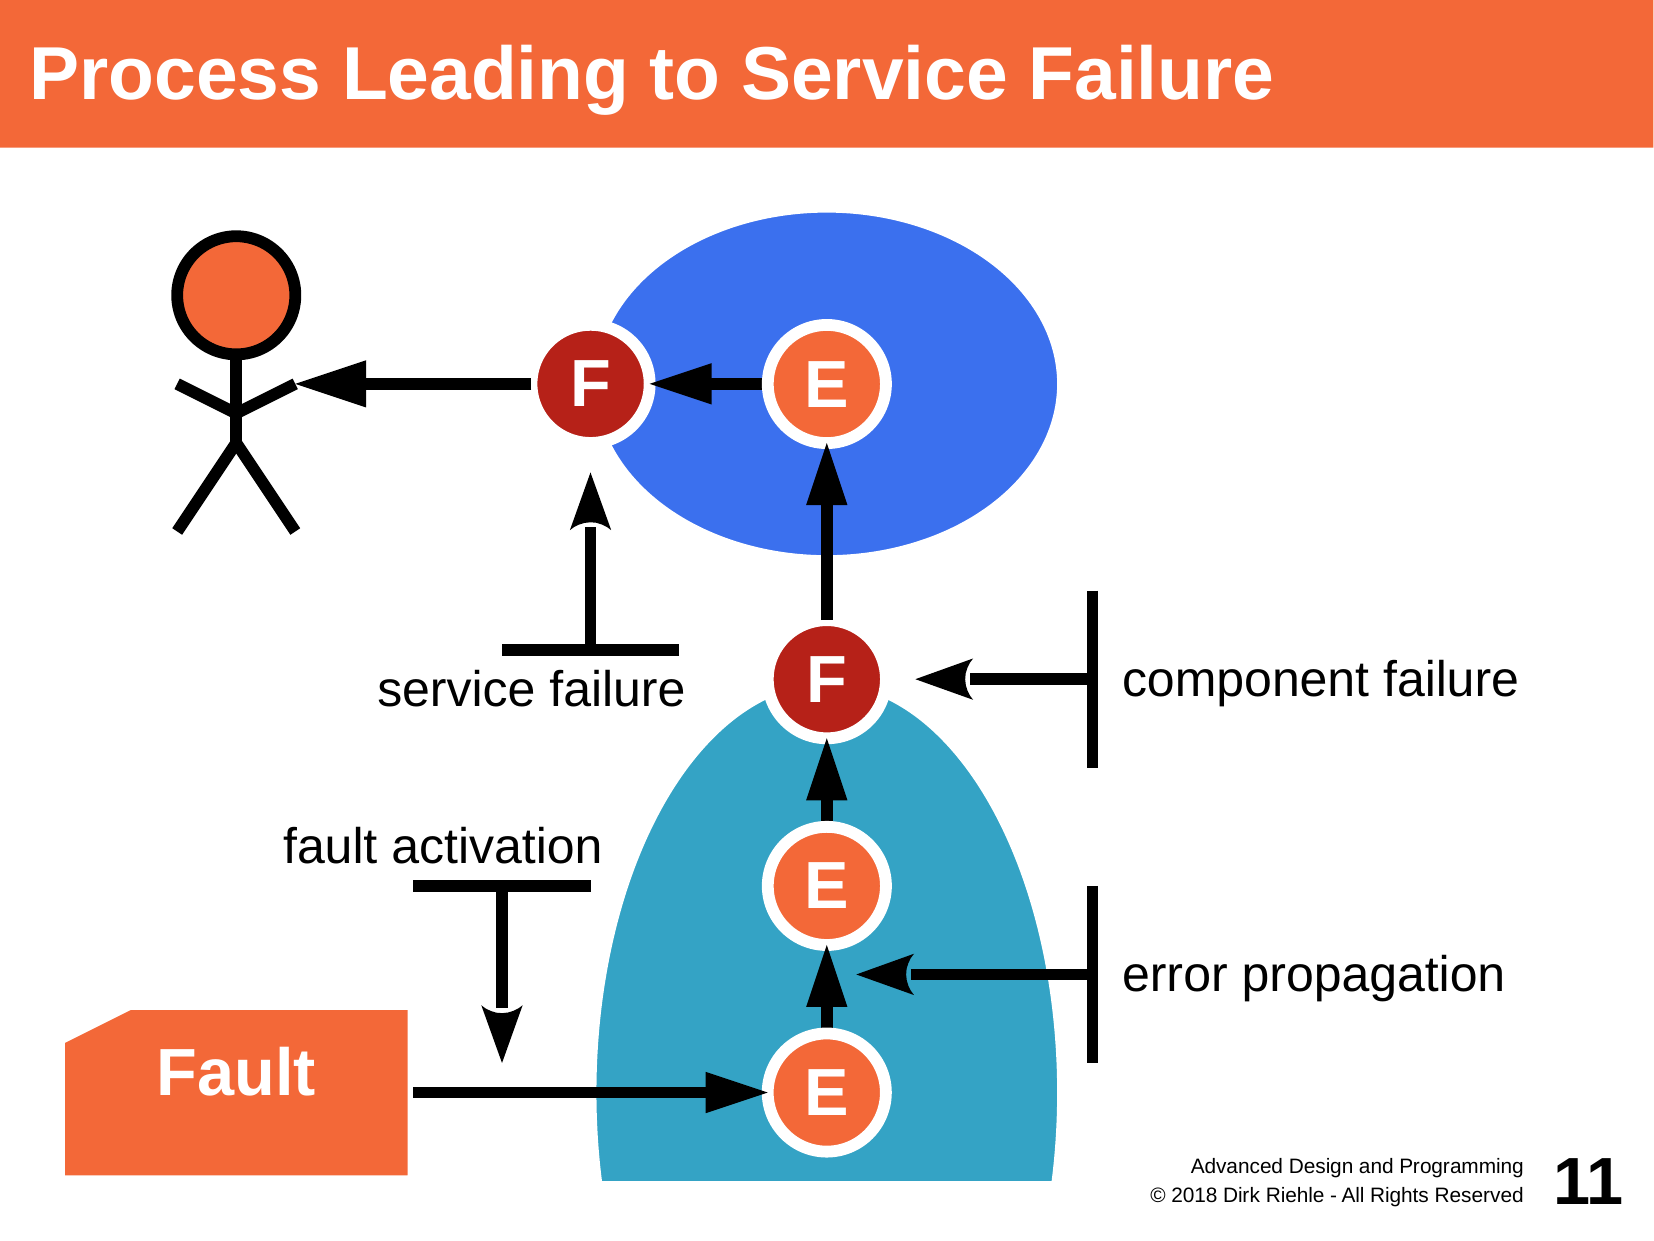

# Process Leading to Service Failure
F
E
F
E
E
Fault
service failure
component failure
fault activation
error propagation
Advanced Design and Programming
11
© 2018 Dirk Riehle - All Rights Reserved